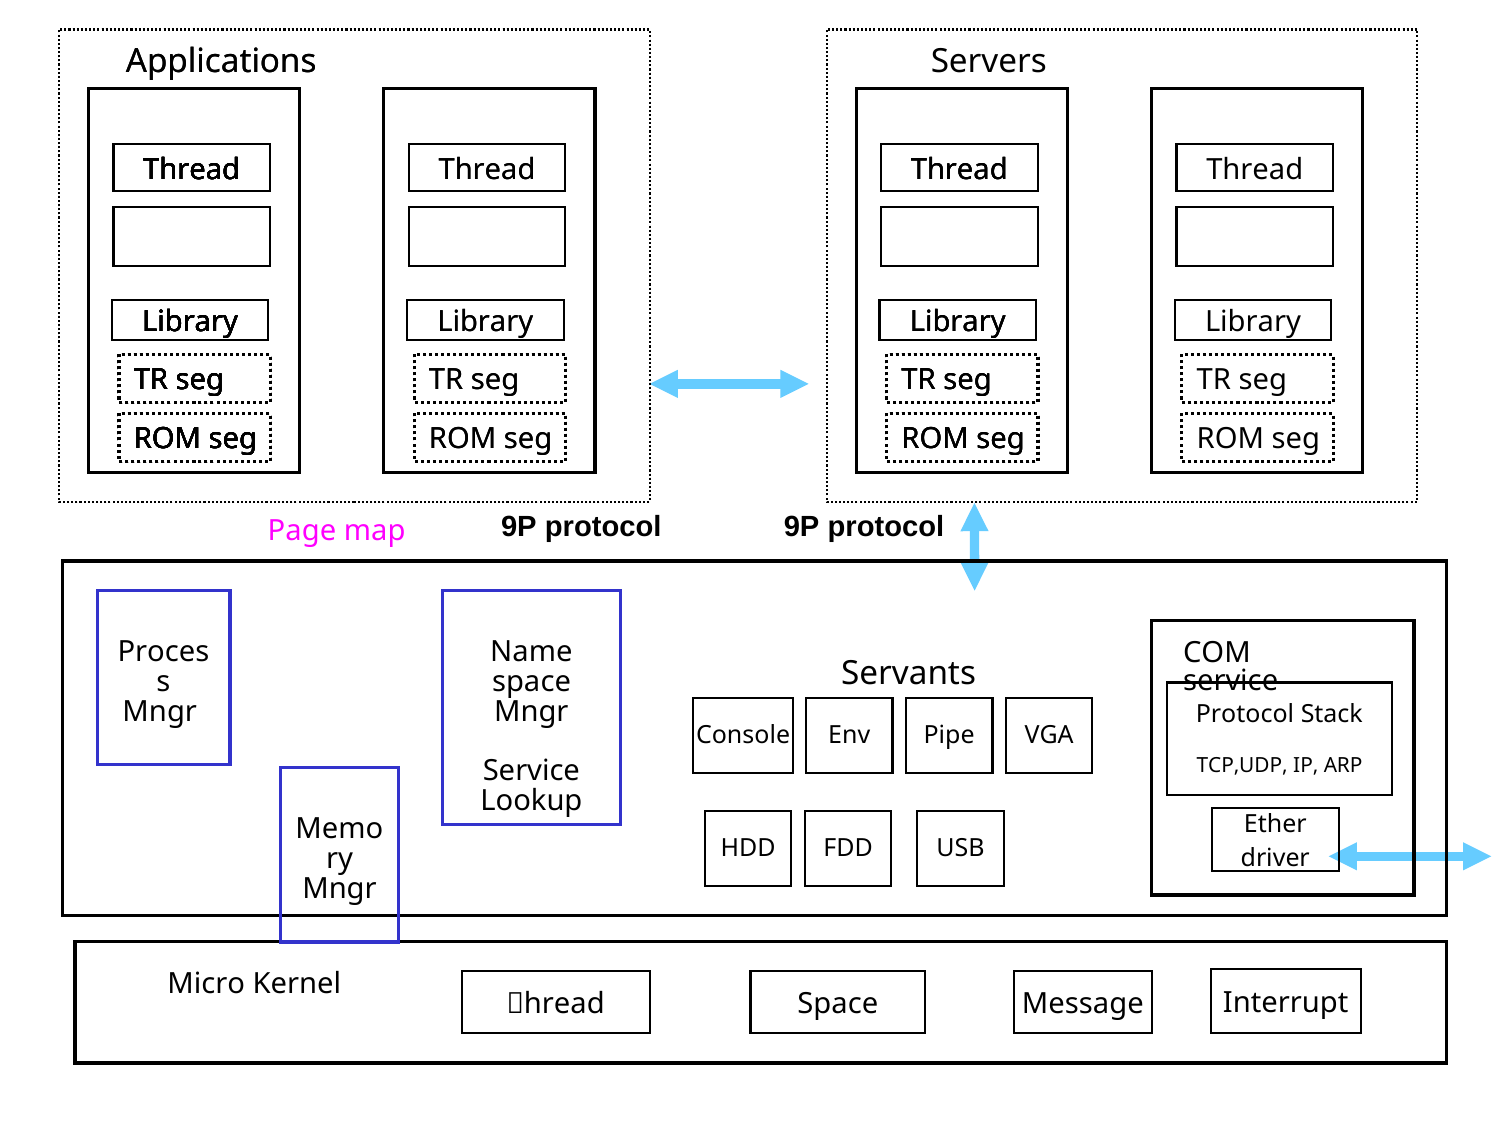

Applications
Applications
Servers
Thread
Library
TR seg
ROM seg
Thread
Library
TR seg
ROM seg
Thread
Library
TR seg
ROM seg
Thread
Library
TR seg
ROM seg
Thread
Library
TR seg
ROM seg
Thread
Library
TR seg
ROM seg
Thread
Library
TR seg
ROM seg
Thread
Library
TR seg
ROM seg
Thread
Library
TR seg
ROM seg
Thread
Library
TR seg
ROM seg
Thread
Library
TR seg
ROM seg
Thread
Library
TR seg
ROM seg
Page map
9P protocol
9P protocol
Process
Mngr
Name space
Mngr
Service
Lookup
COM service
Servants
Protocol Stack
TCP,UDP, IP, ARP
Console
Env
Pipe
VGA
Memory
Mngr
Ether
driver
HDD
FDD
USB
Micro Kernel
Interrupt
Ｔhread
Space
Message